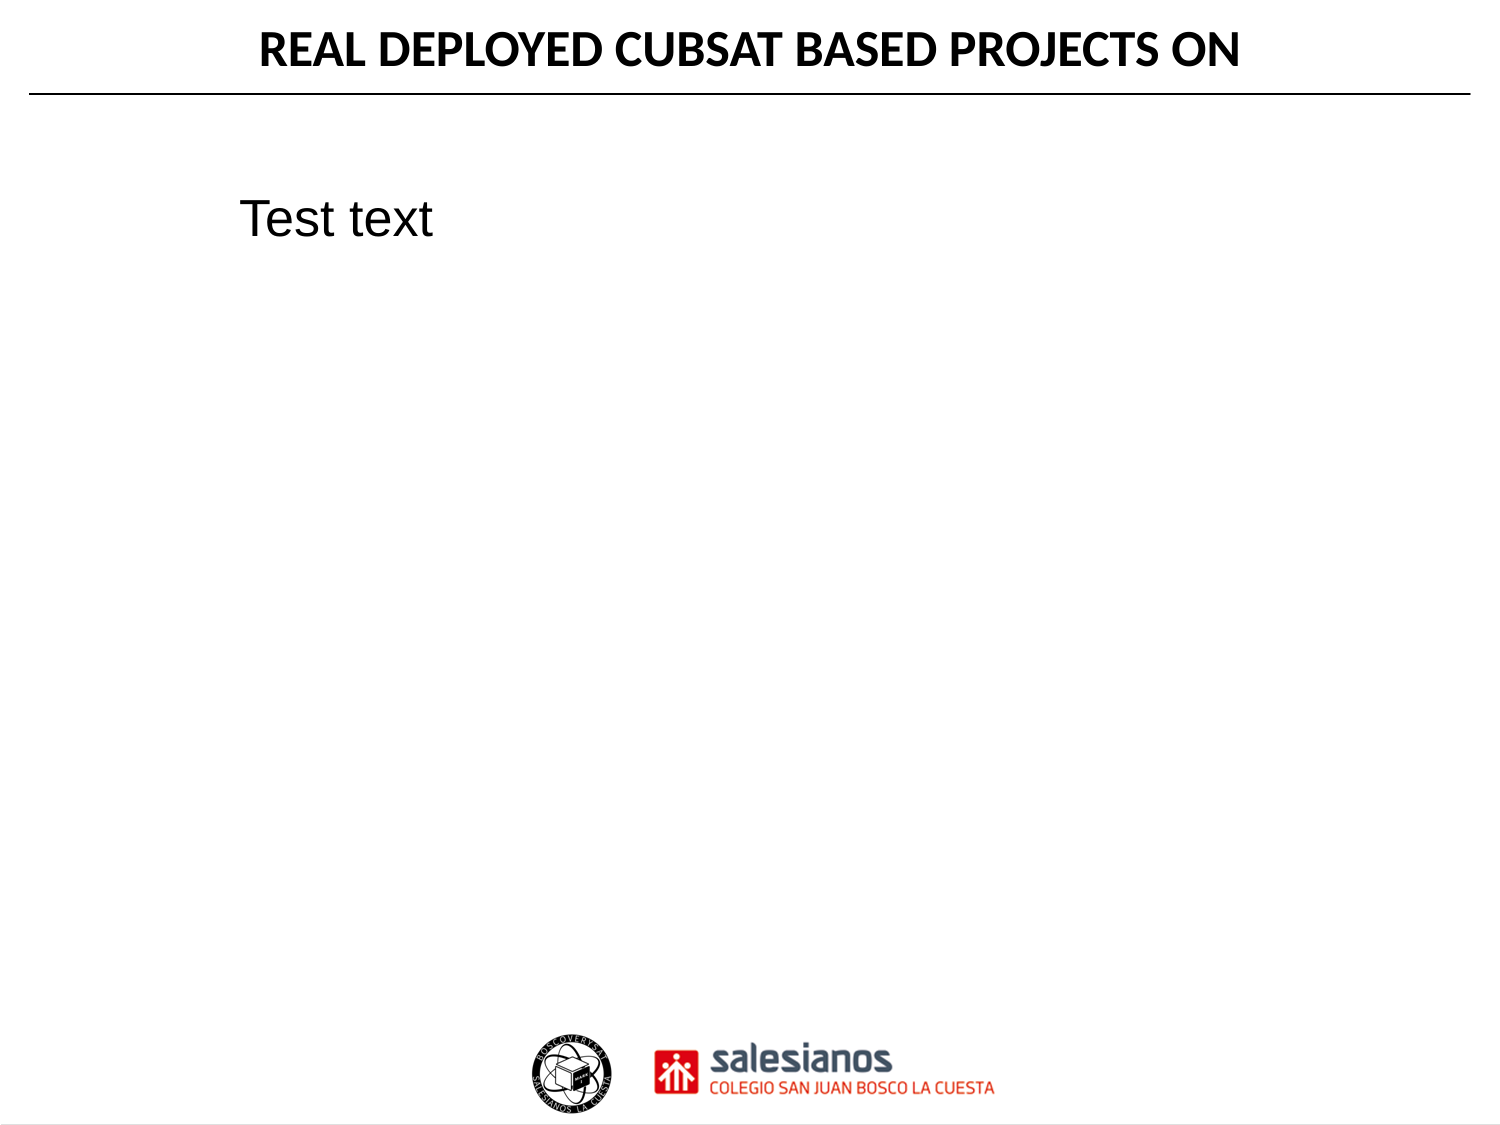

REAL DEPLOYED CUBSAT BASED PROJECTS ON
Test text